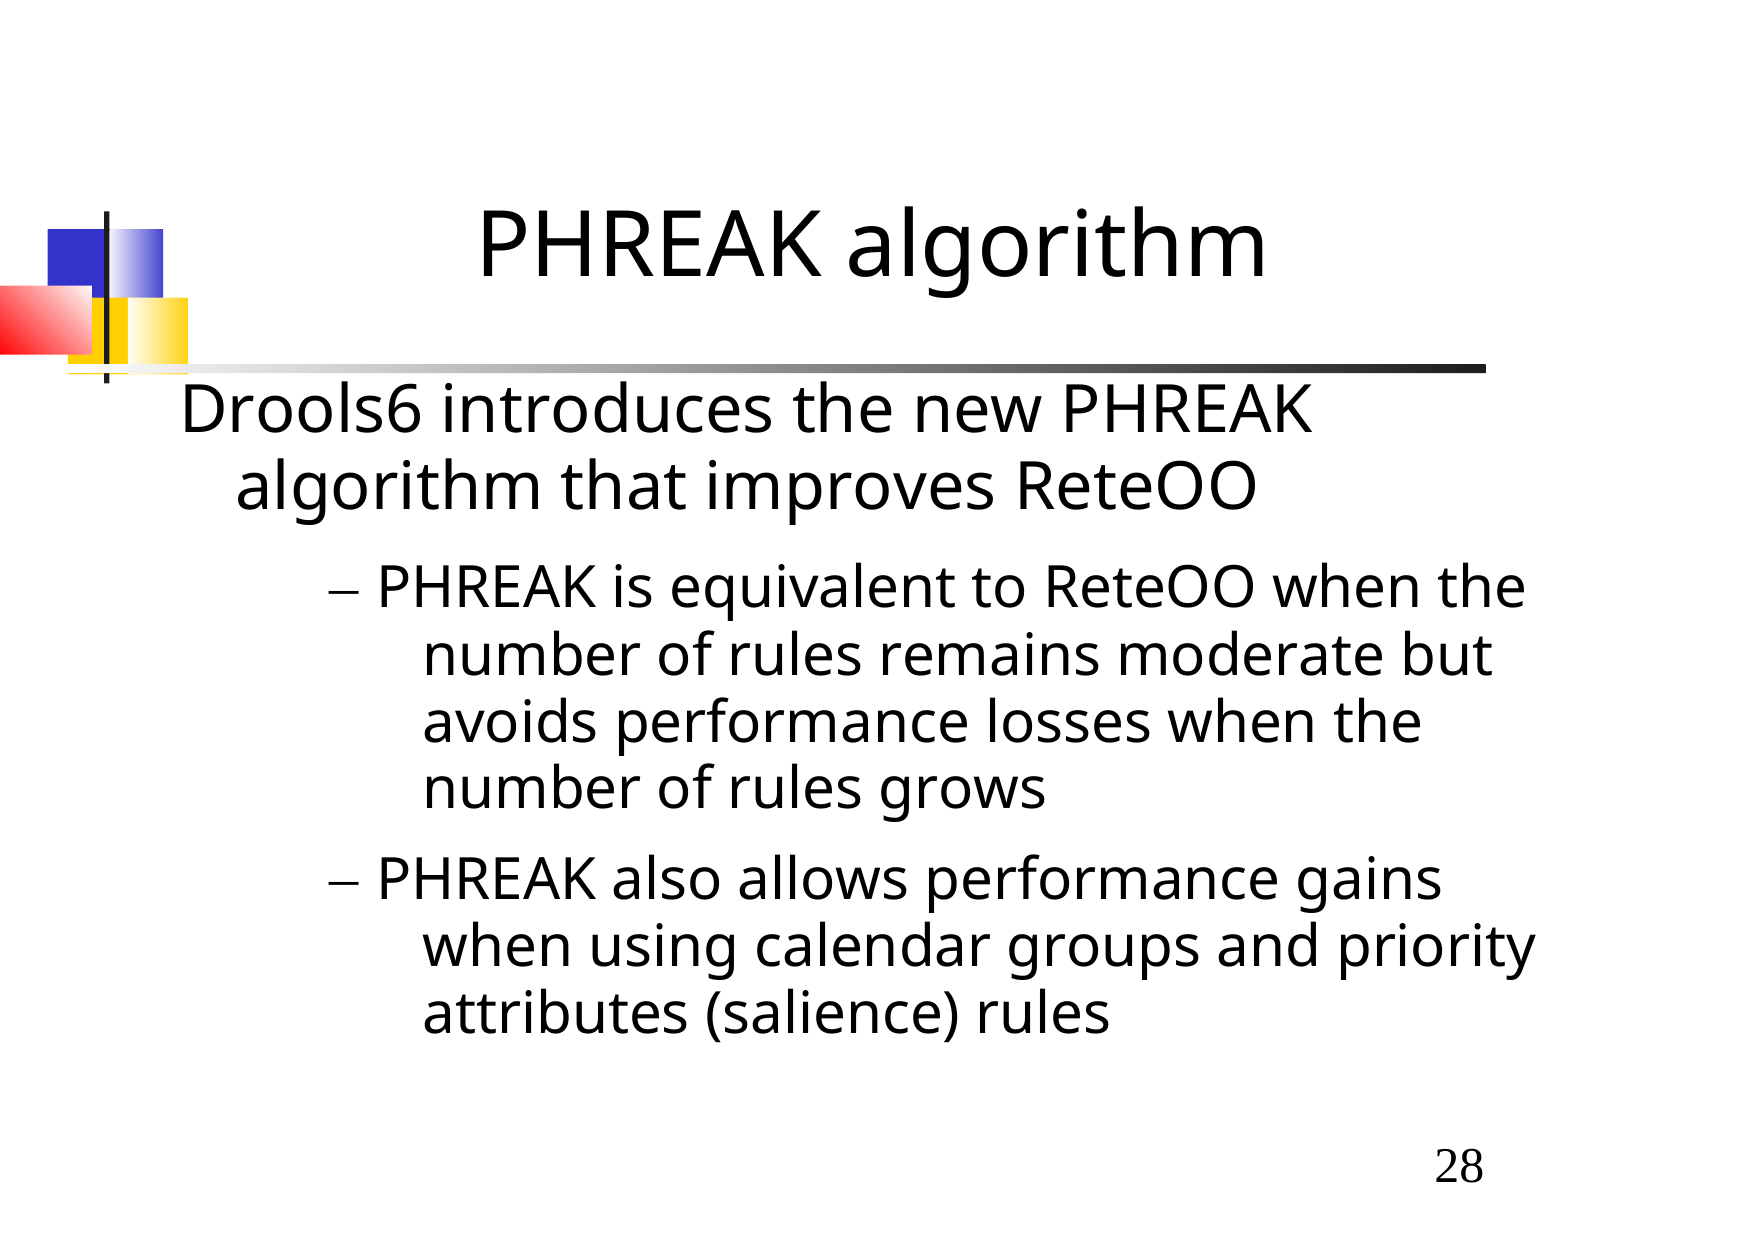

# PHREAK algorithm
Drools6 introduces the new PHREAK algorithm that improves ReteOO
PHREAK is equivalent to ReteOO when the number of rules remains moderate but avoids performance losses when the number of rules grows
PHREAK also allows performance gains when using calendar groups and priority attributes (salience) rules